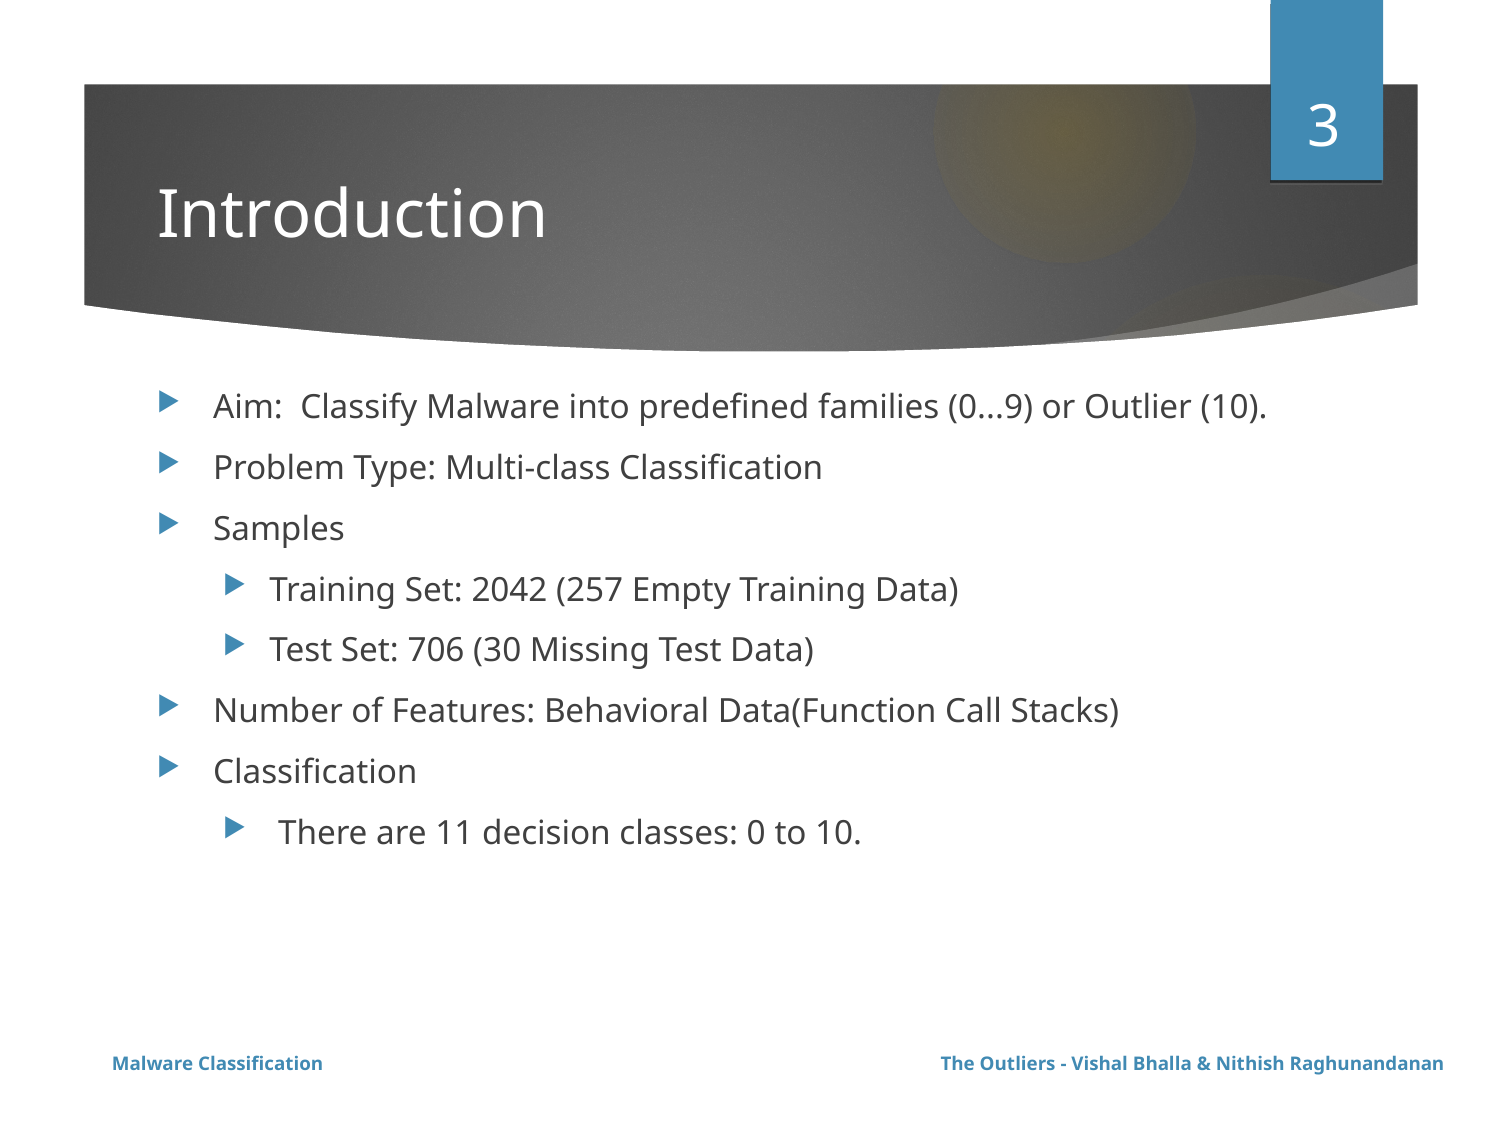

# Introduction
Aim: Classify Malware into predefined families (0...9) or Outlier (10).
Problem Type: Multi-class Classification
Samples
Training Set: 2042 (257 Empty Training Data)
Test Set: 706 (30 Missing Test Data)
Number of Features: Behavioral Data(Function Call Stacks)
Classification
 There are 11 decision classes: 0 to 10.
The Outliers - Vishal Bhalla & Nithish Raghunandanan
Malware Classification